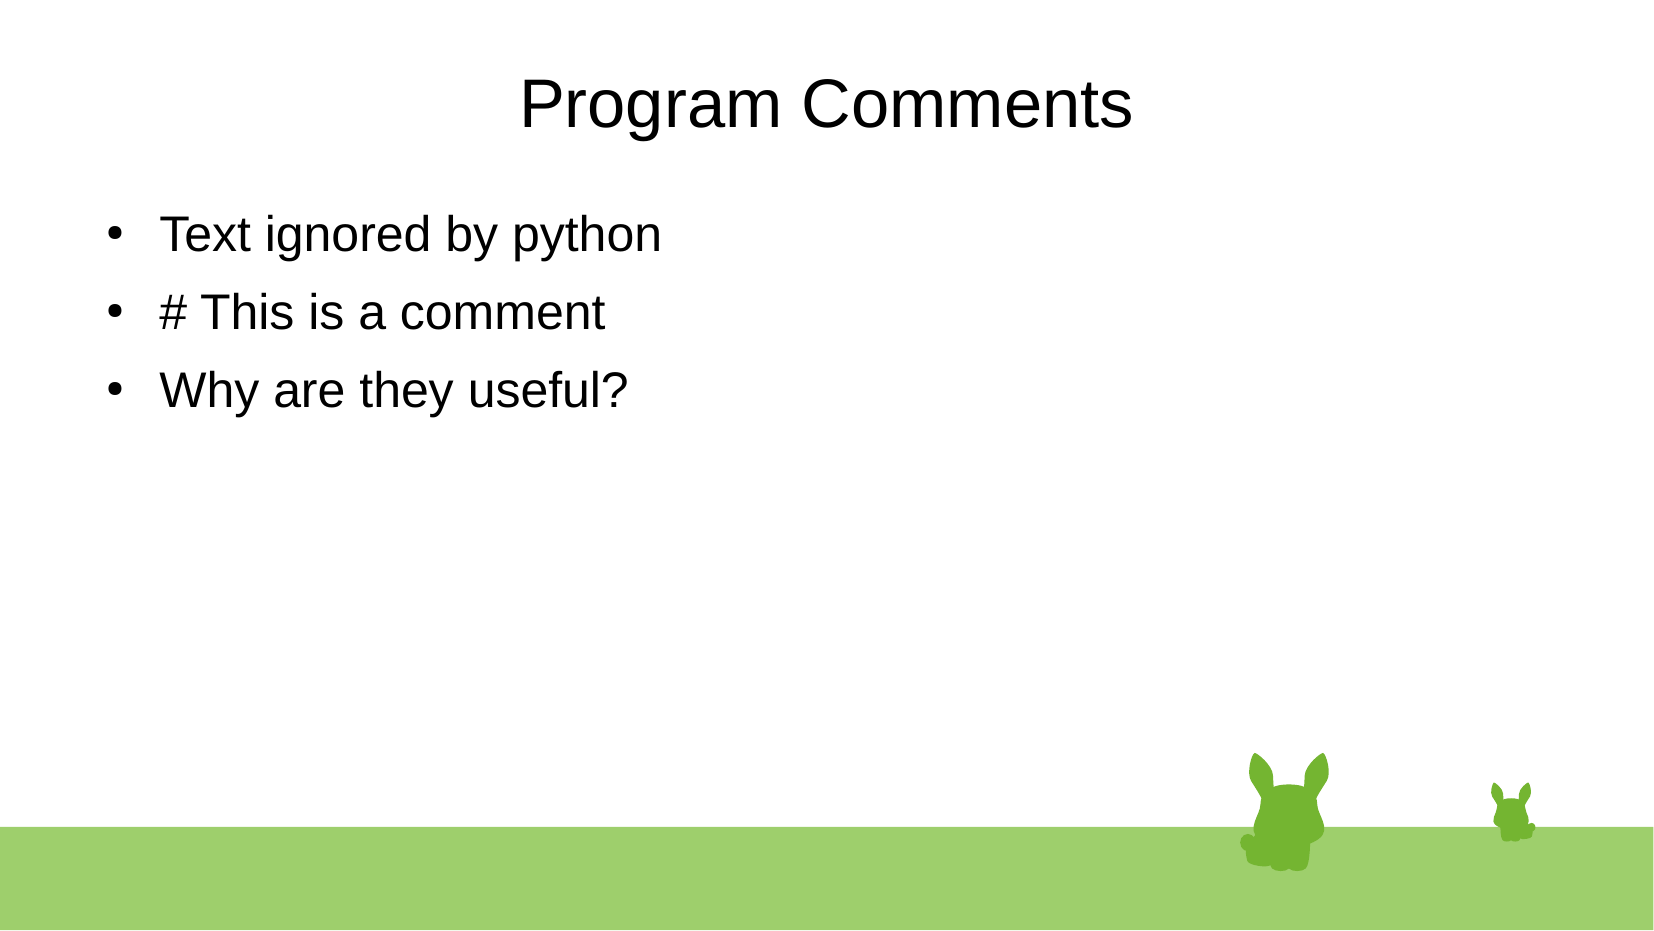

# Program Comments
Text ignored by python
# This is a comment
Why are they useful?